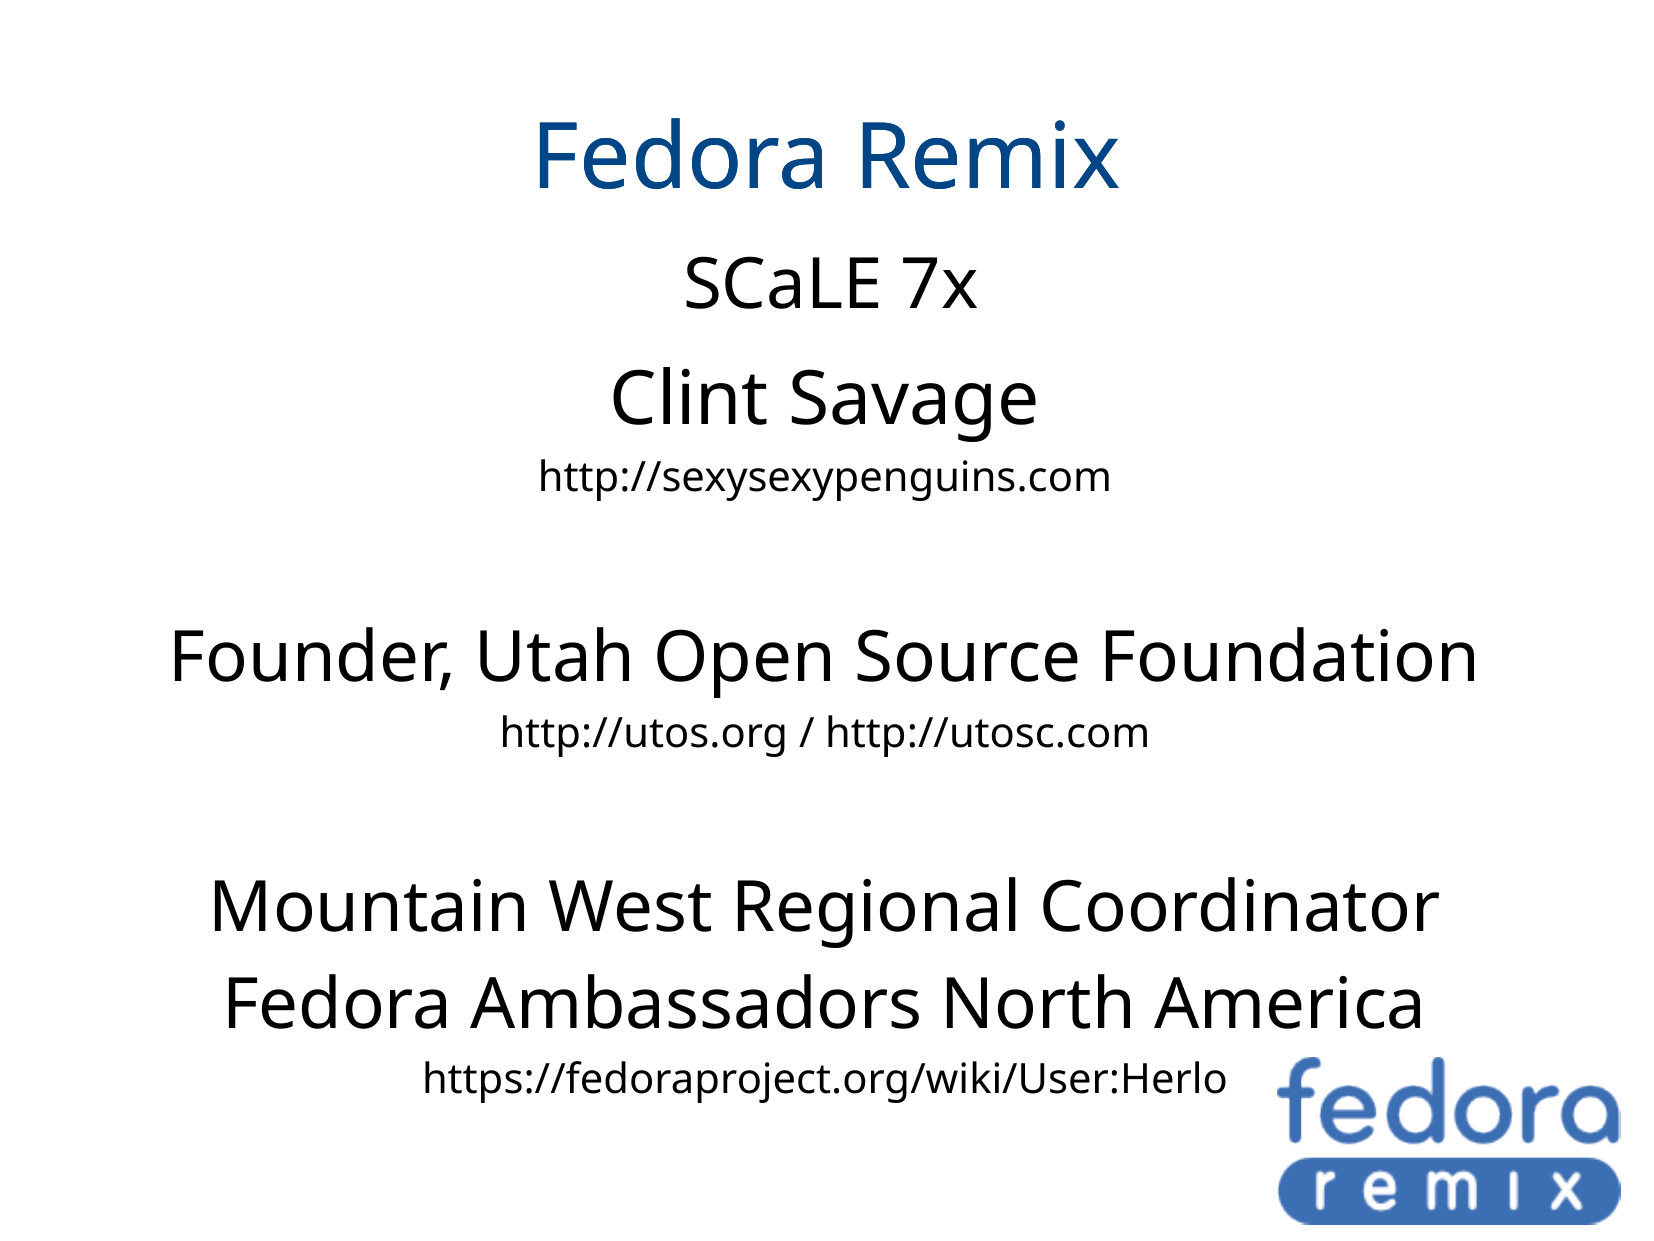

# Fedora Remix
Fedora Remix
SCaLE 7x
Clint Savage
http://sexysexypenguins.com
Founder, Utah Open Source Foundation
http://utos.org / http://utosc.com
Mountain West Regional Coordinator
Fedora Ambassadors North America
https://fedoraproject.org/wiki/User:Herlo